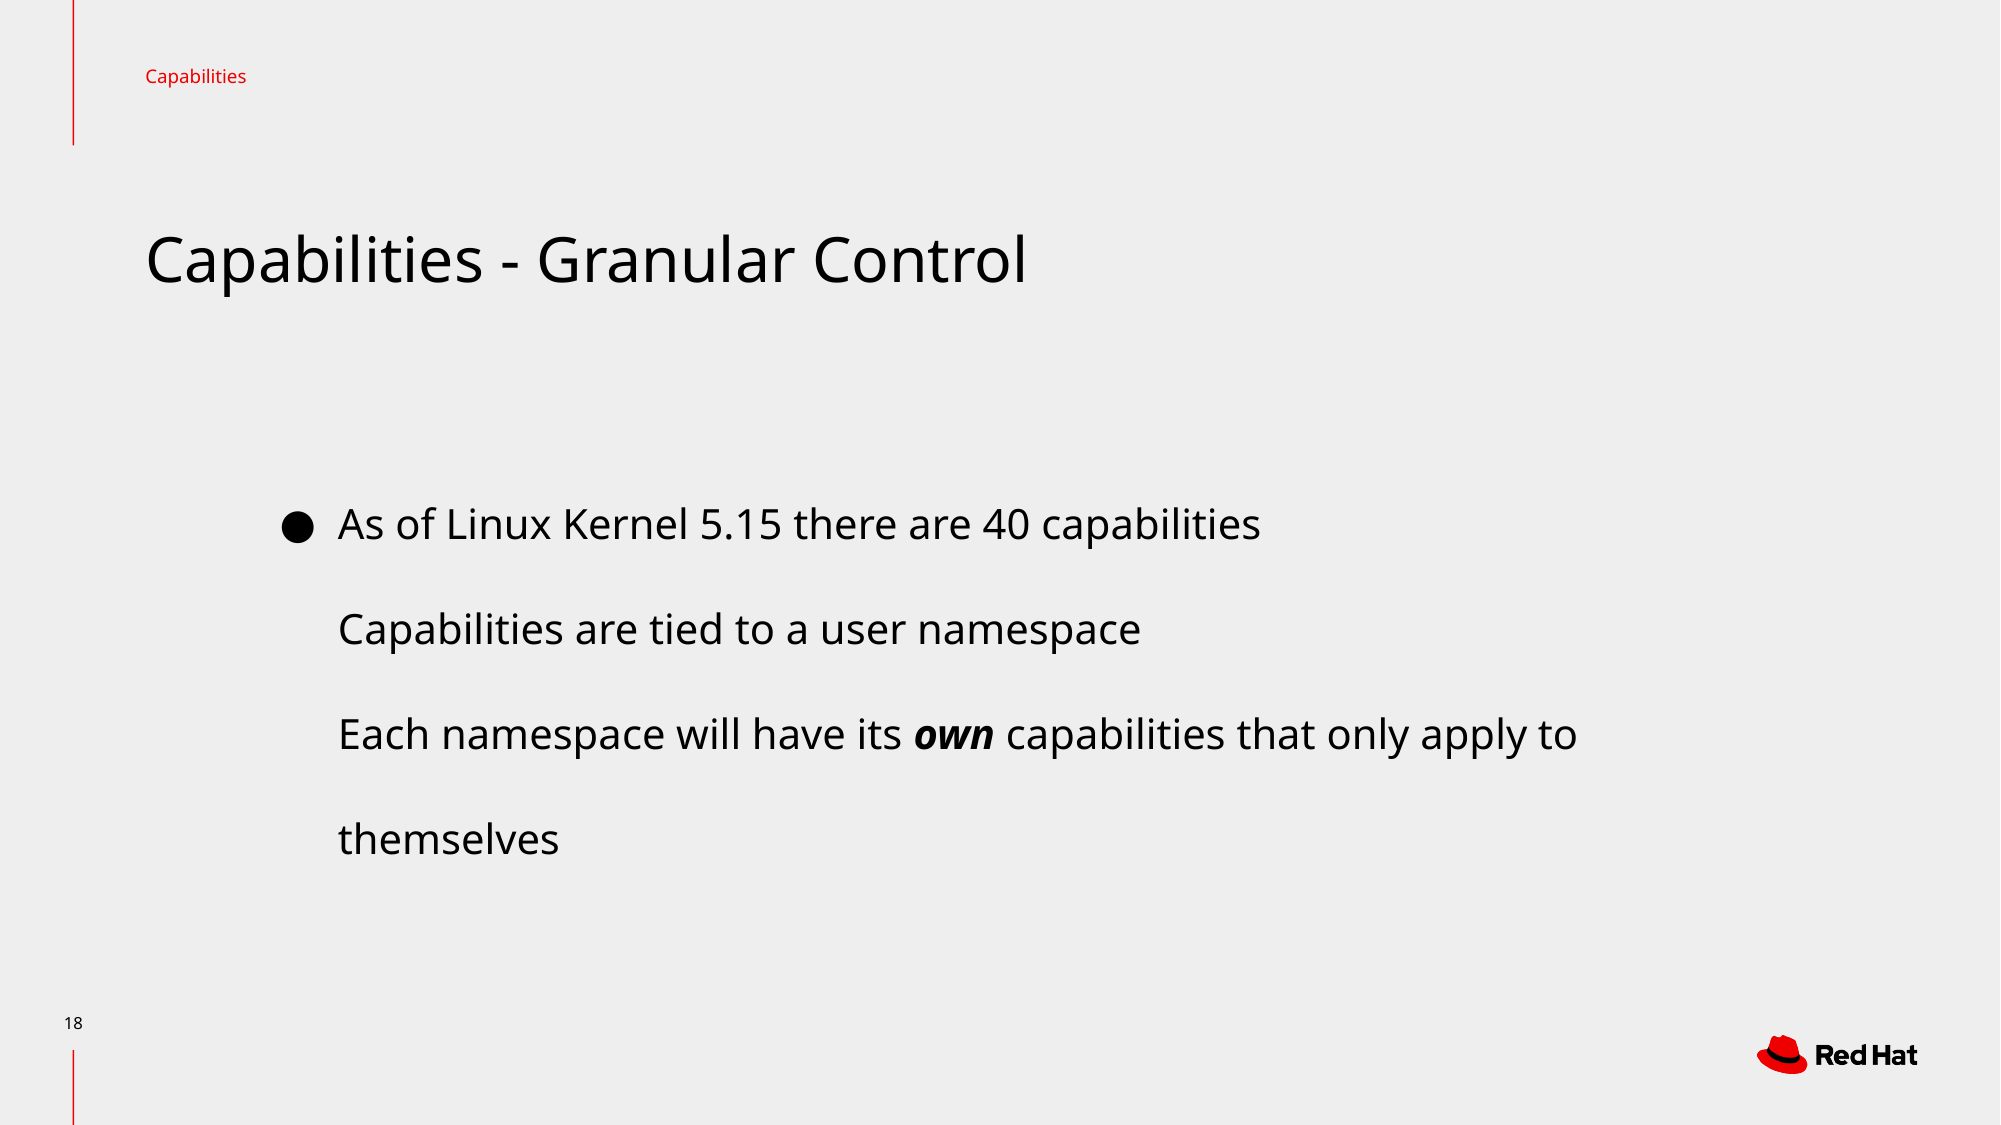

# Capabilities
Capabilities - Granular Control
As of Linux Kernel 5.15 there are 40 capabilities
Capabilities are tied to a user namespace
Each namespace will have its own capabilities that only apply to themselves